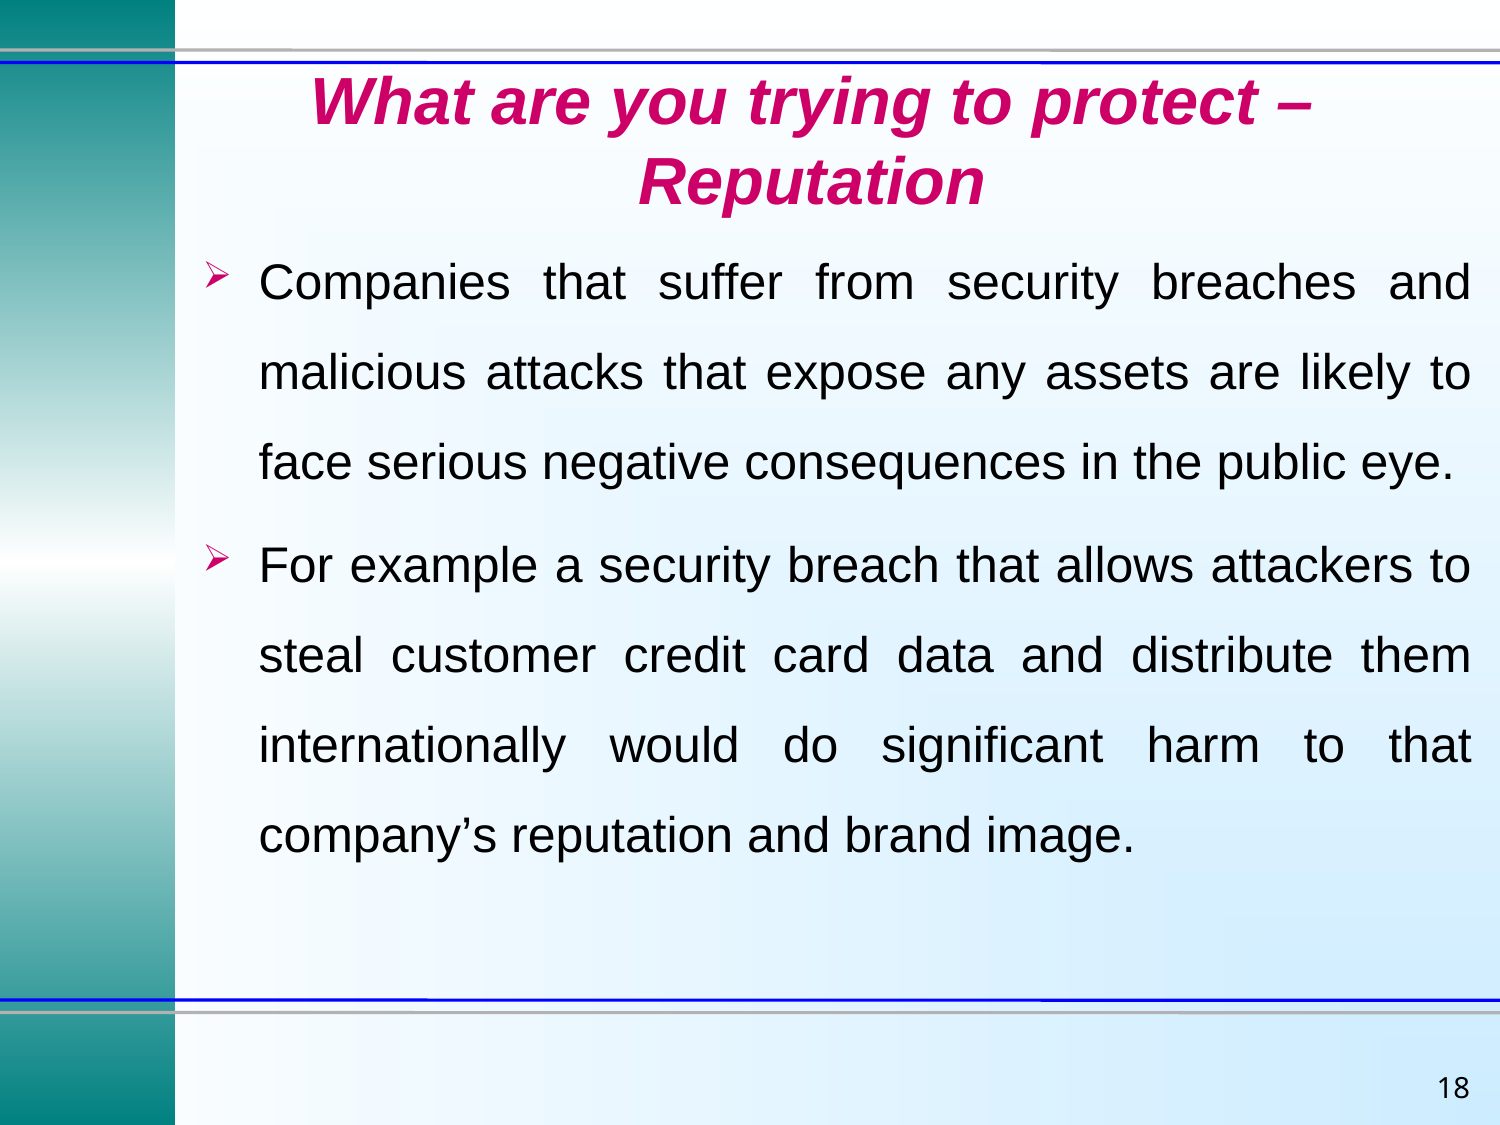

What are you trying to protect – Reputation
Companies that suffer from security breaches and malicious attacks that expose any assets are likely to face serious negative consequences in the public eye.
For example a security breach that allows attackers to steal customer credit card data and distribute them internationally would do significant harm to that company’s reputation and brand image.